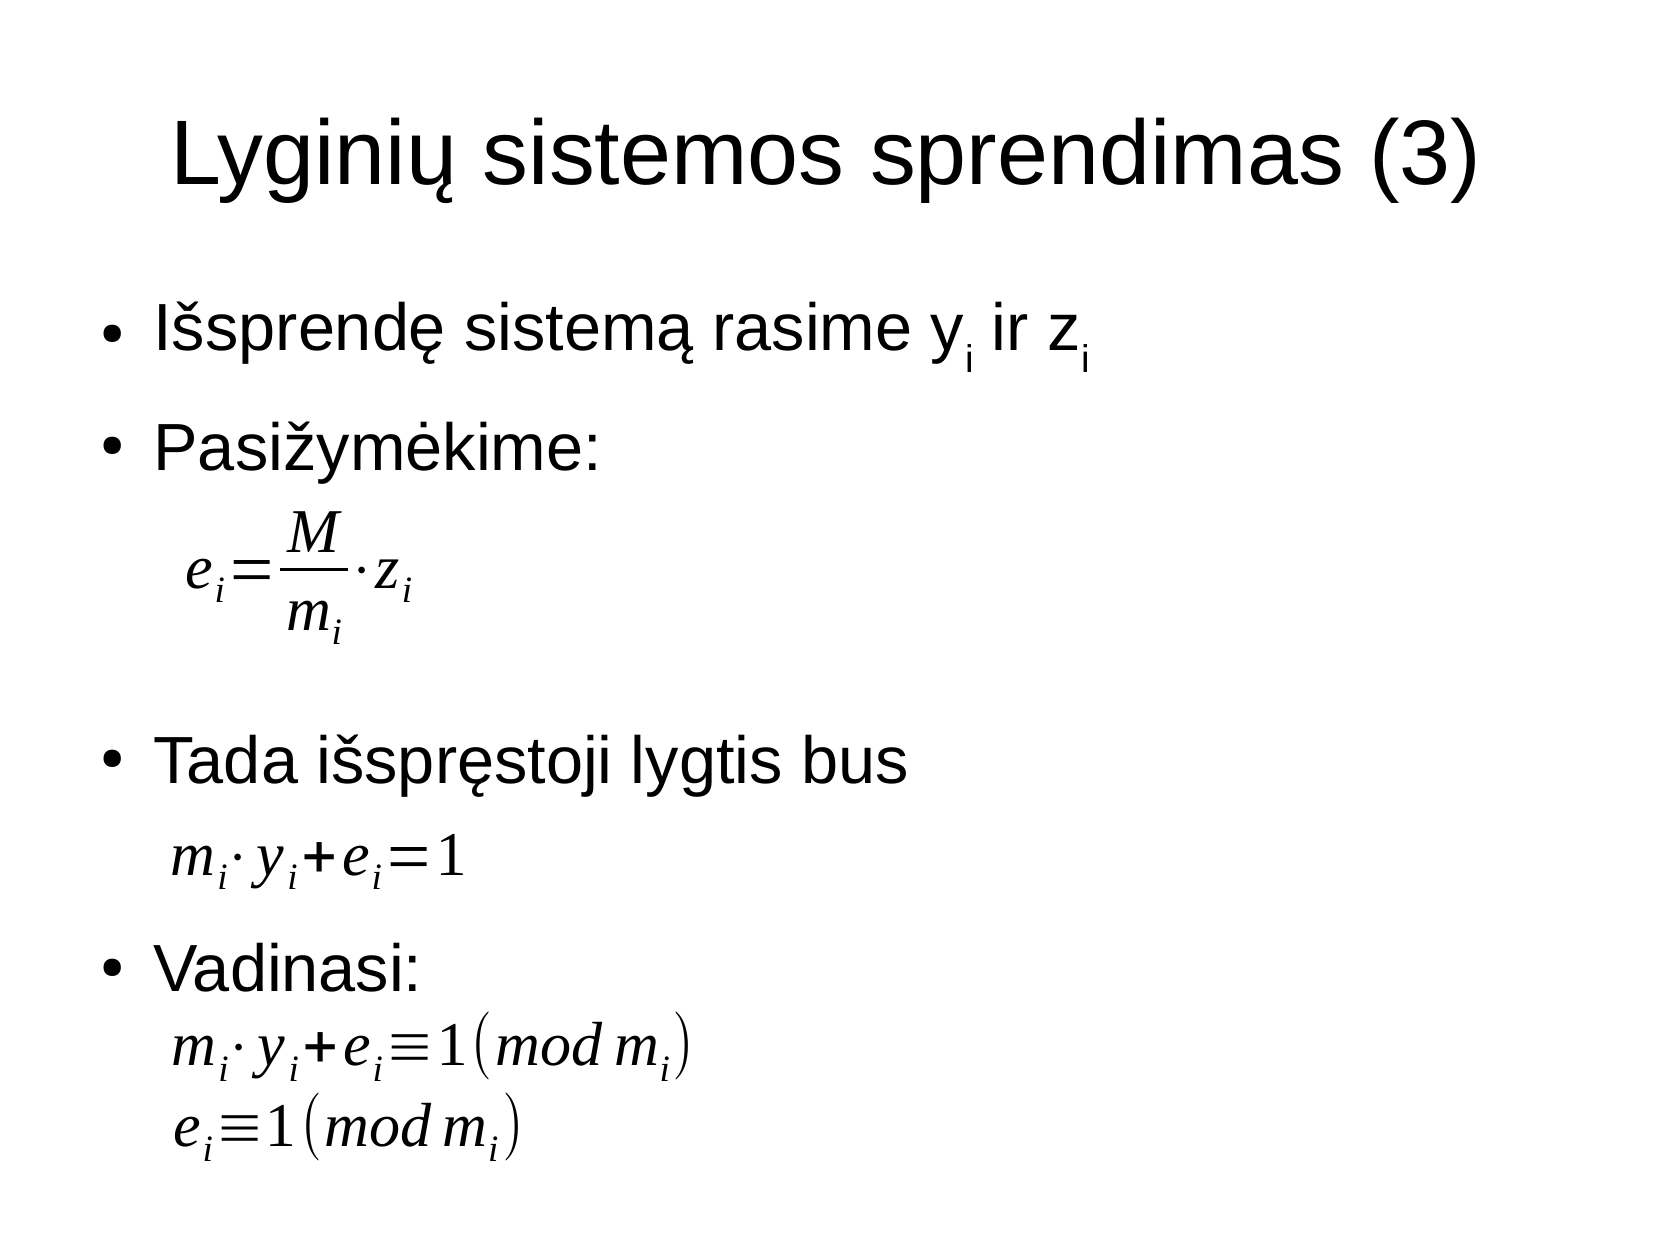

# Lyginių sistemos sprendimas (3)
Išsprendę sistemą rasime yi ir zi
Pasižymėkime:
Tada išspręstoji lygtis bus
Vadinasi: